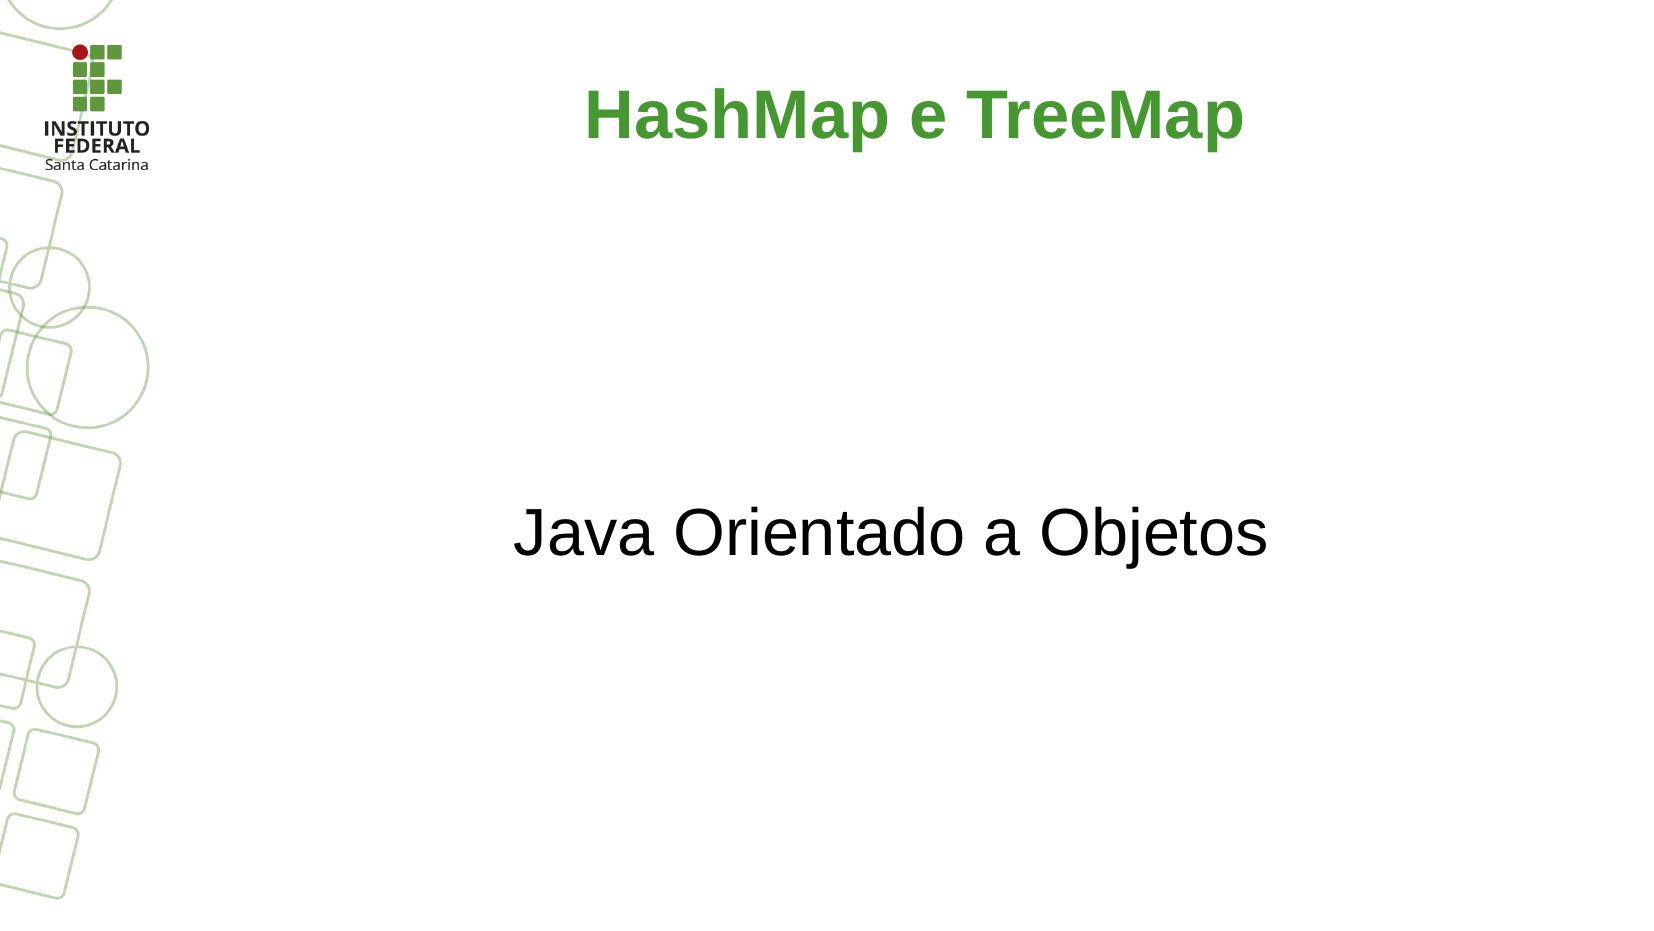

# HashMap e TreeMap
Java Orientado a Objetos